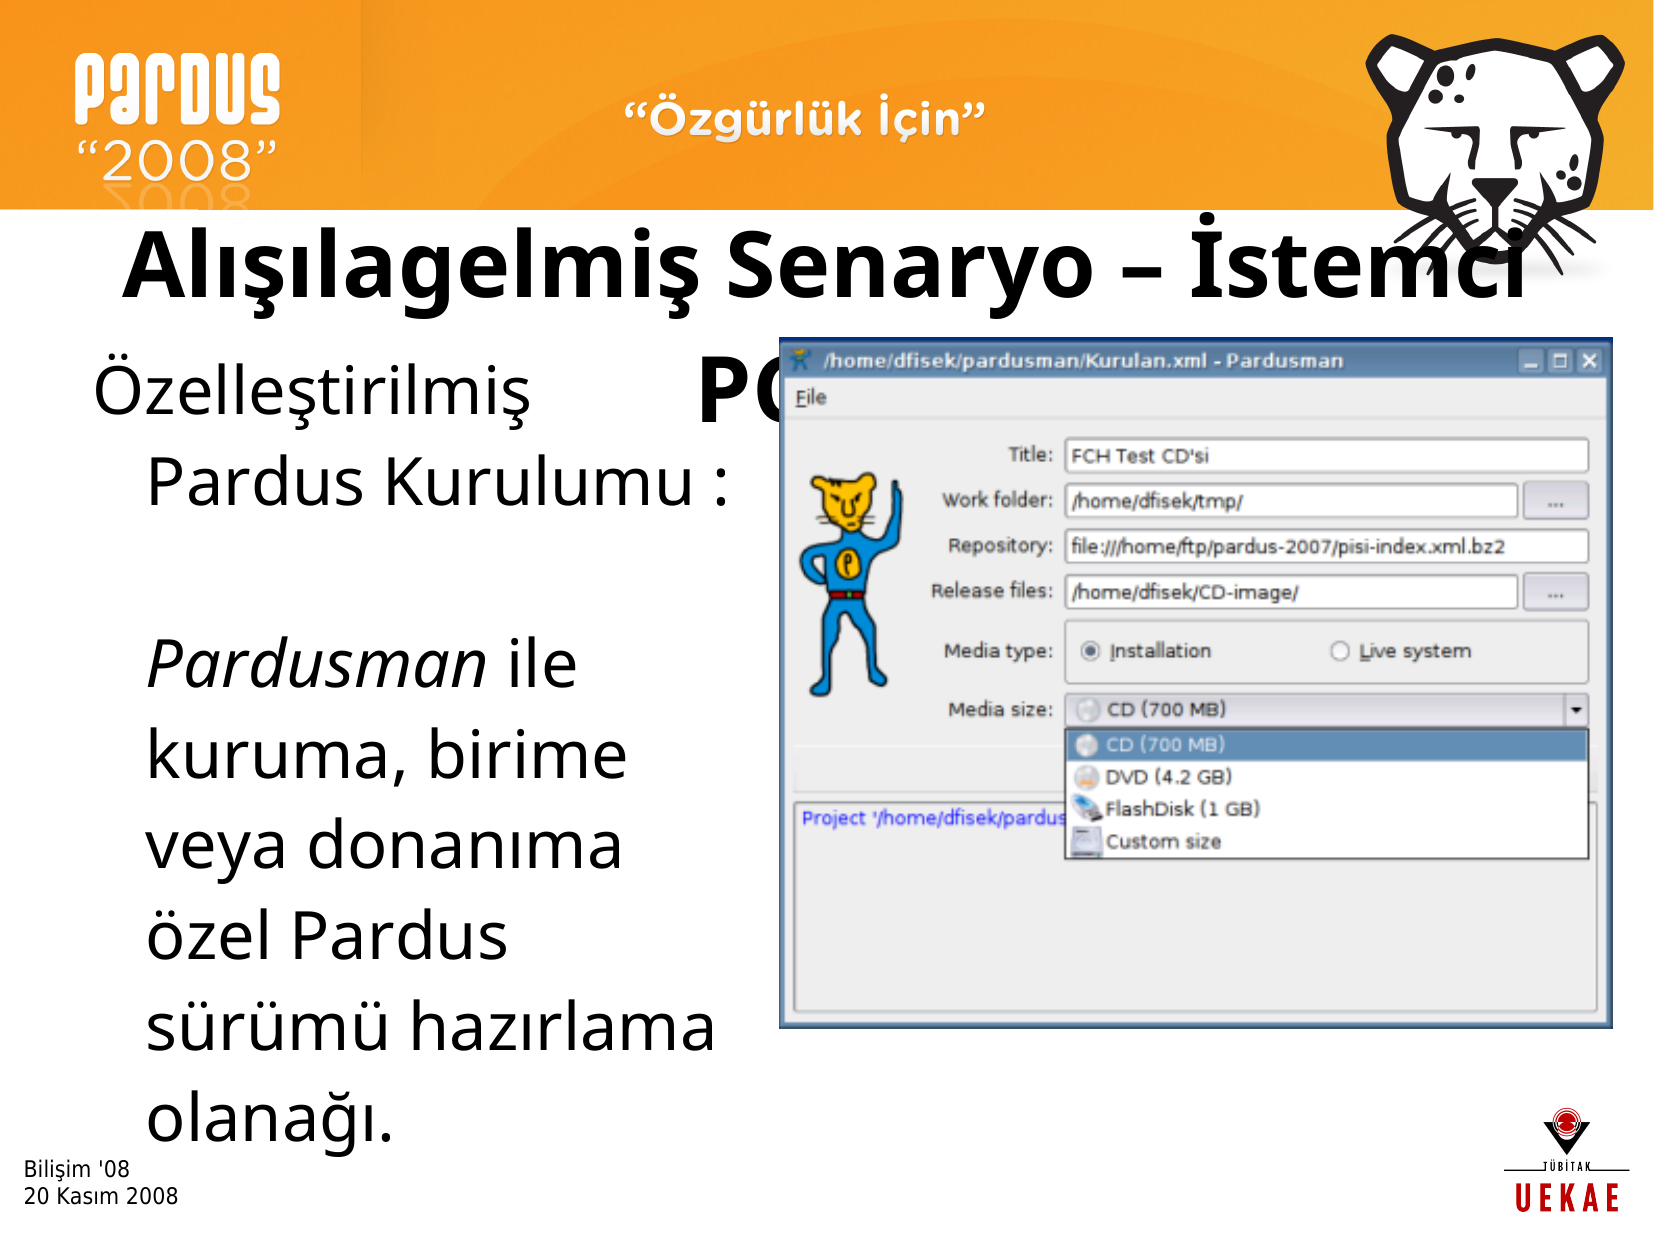

# Alışılagelmiş Senaryo – İstemci PC'ler
Özelleştirilmiş Pardus Kurulumu :
Pardusman ile kuruma, birime veya donanıma özel Pardus sürümü hazırlama olanağı.